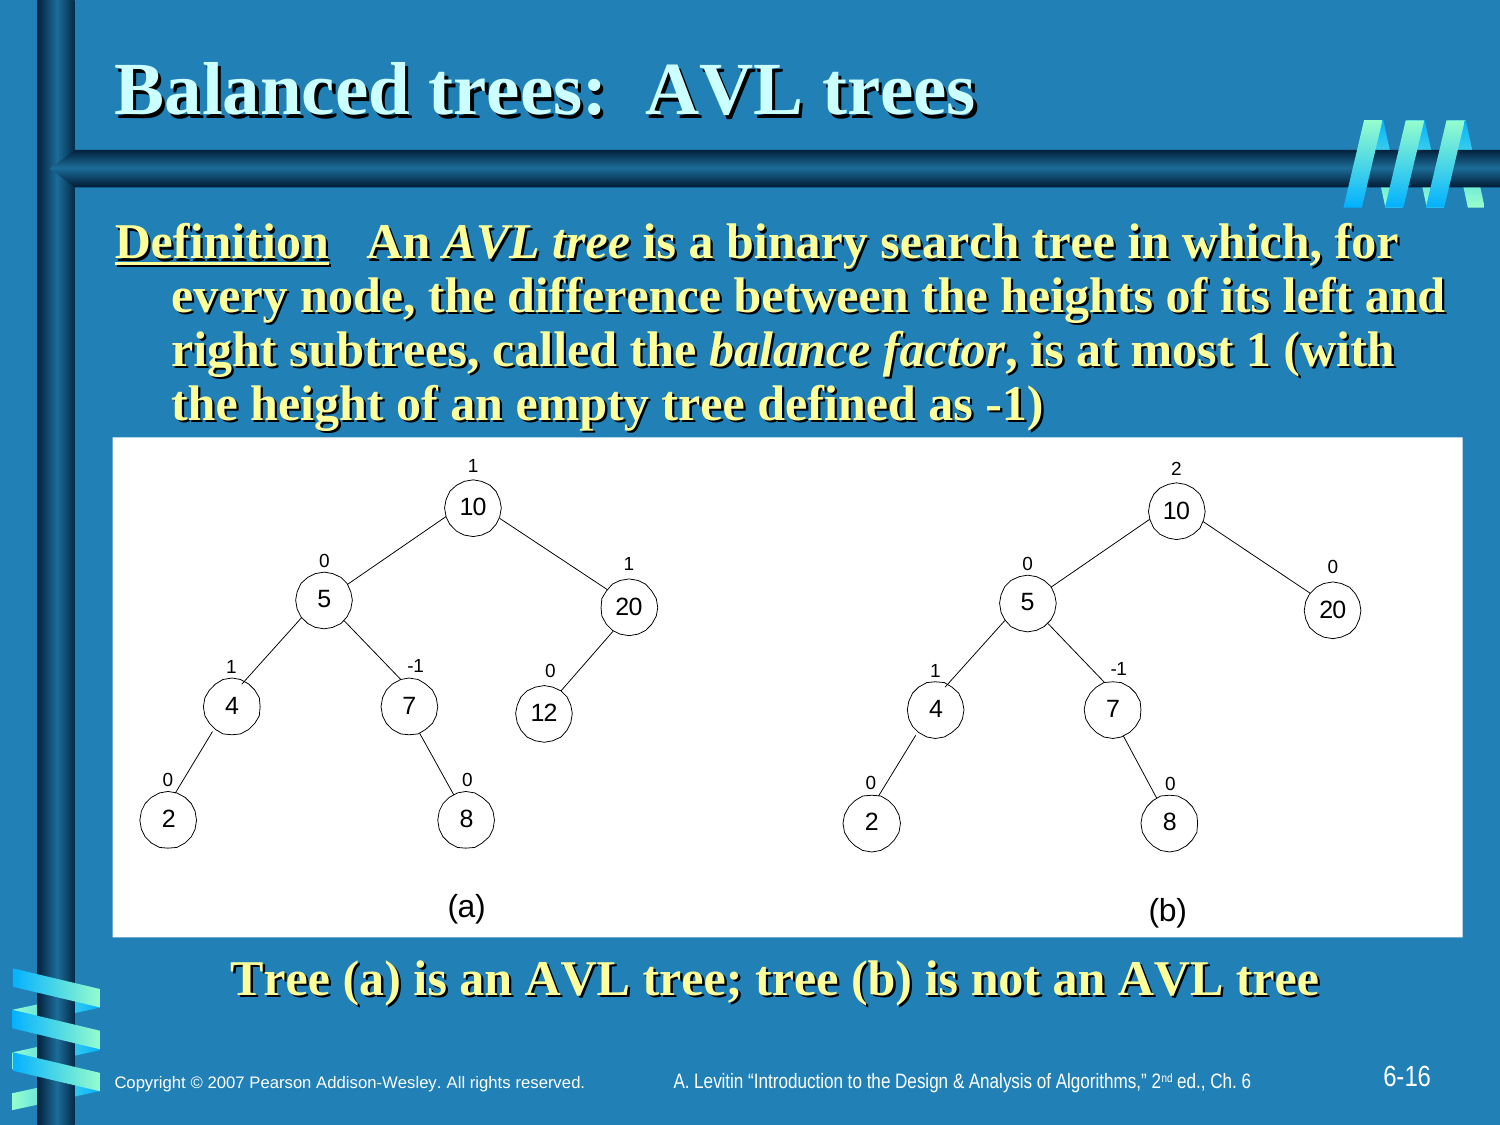

# Balanced trees: AVL trees
Definition An AVL tree is a binary search tree in which, for every node, the difference between the heights of its left and right subtrees, called the balance factor, is at most 1 (with the height of an empty tree defined as -1)
Tree (a) is an AVL tree; tree (b) is not an AVL tree